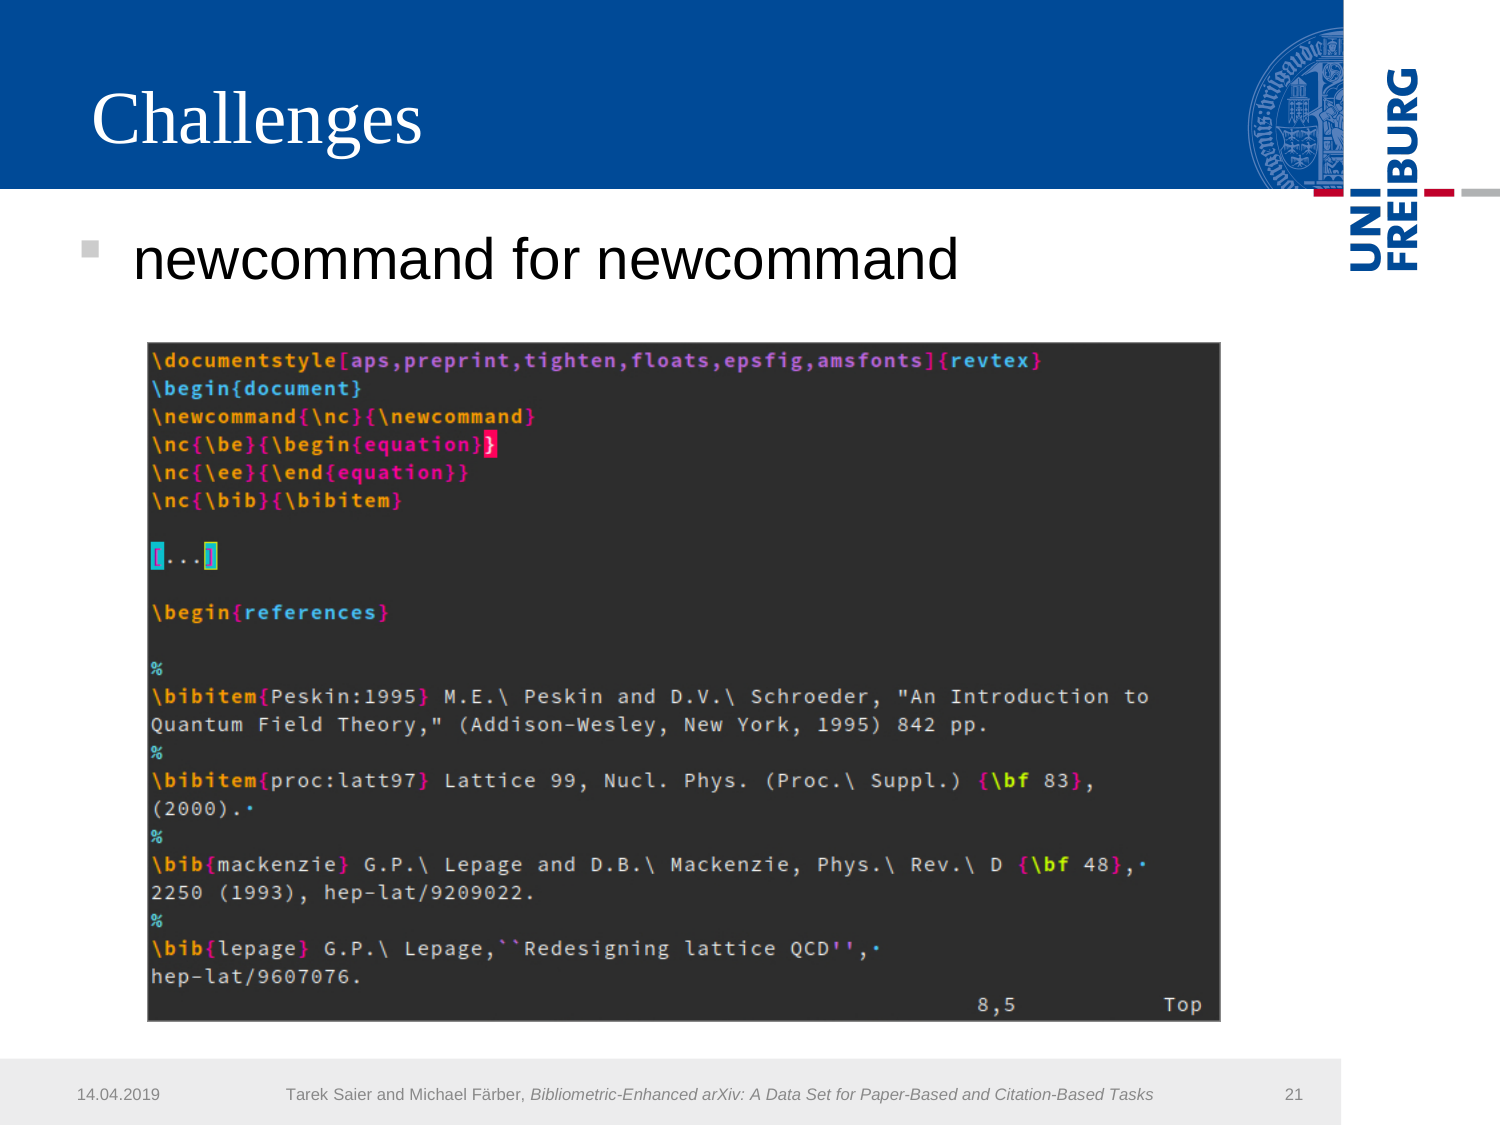

# Challenges
newcommand for newcommand
Präsentationstitel
21